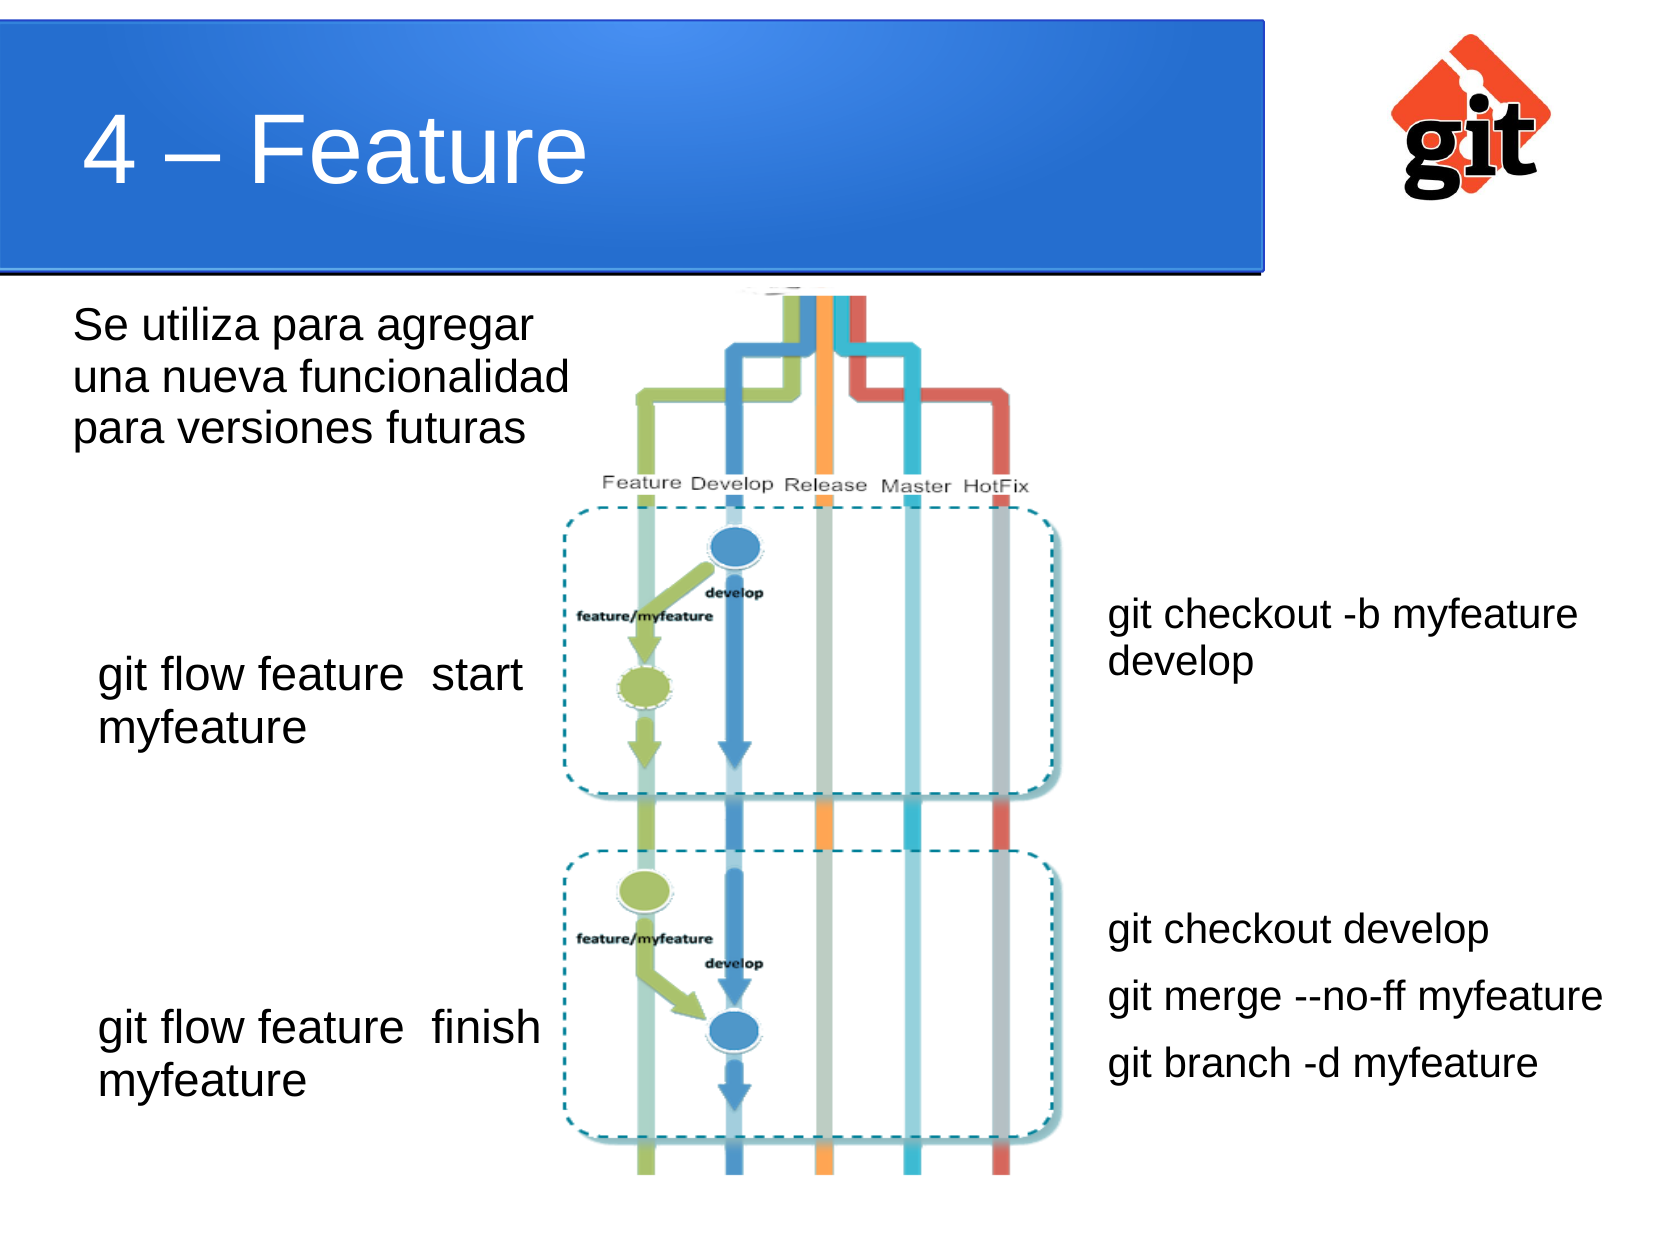

# 4 – Feature
Se utiliza para agregar una nueva funcionalidad para versiones futuras
git checkout -b myfeature develop
git checkout develop
git merge --no-ff myfeature
git branch -d myfeature
git flow feature start myfeature
git flow feature finish myfeature